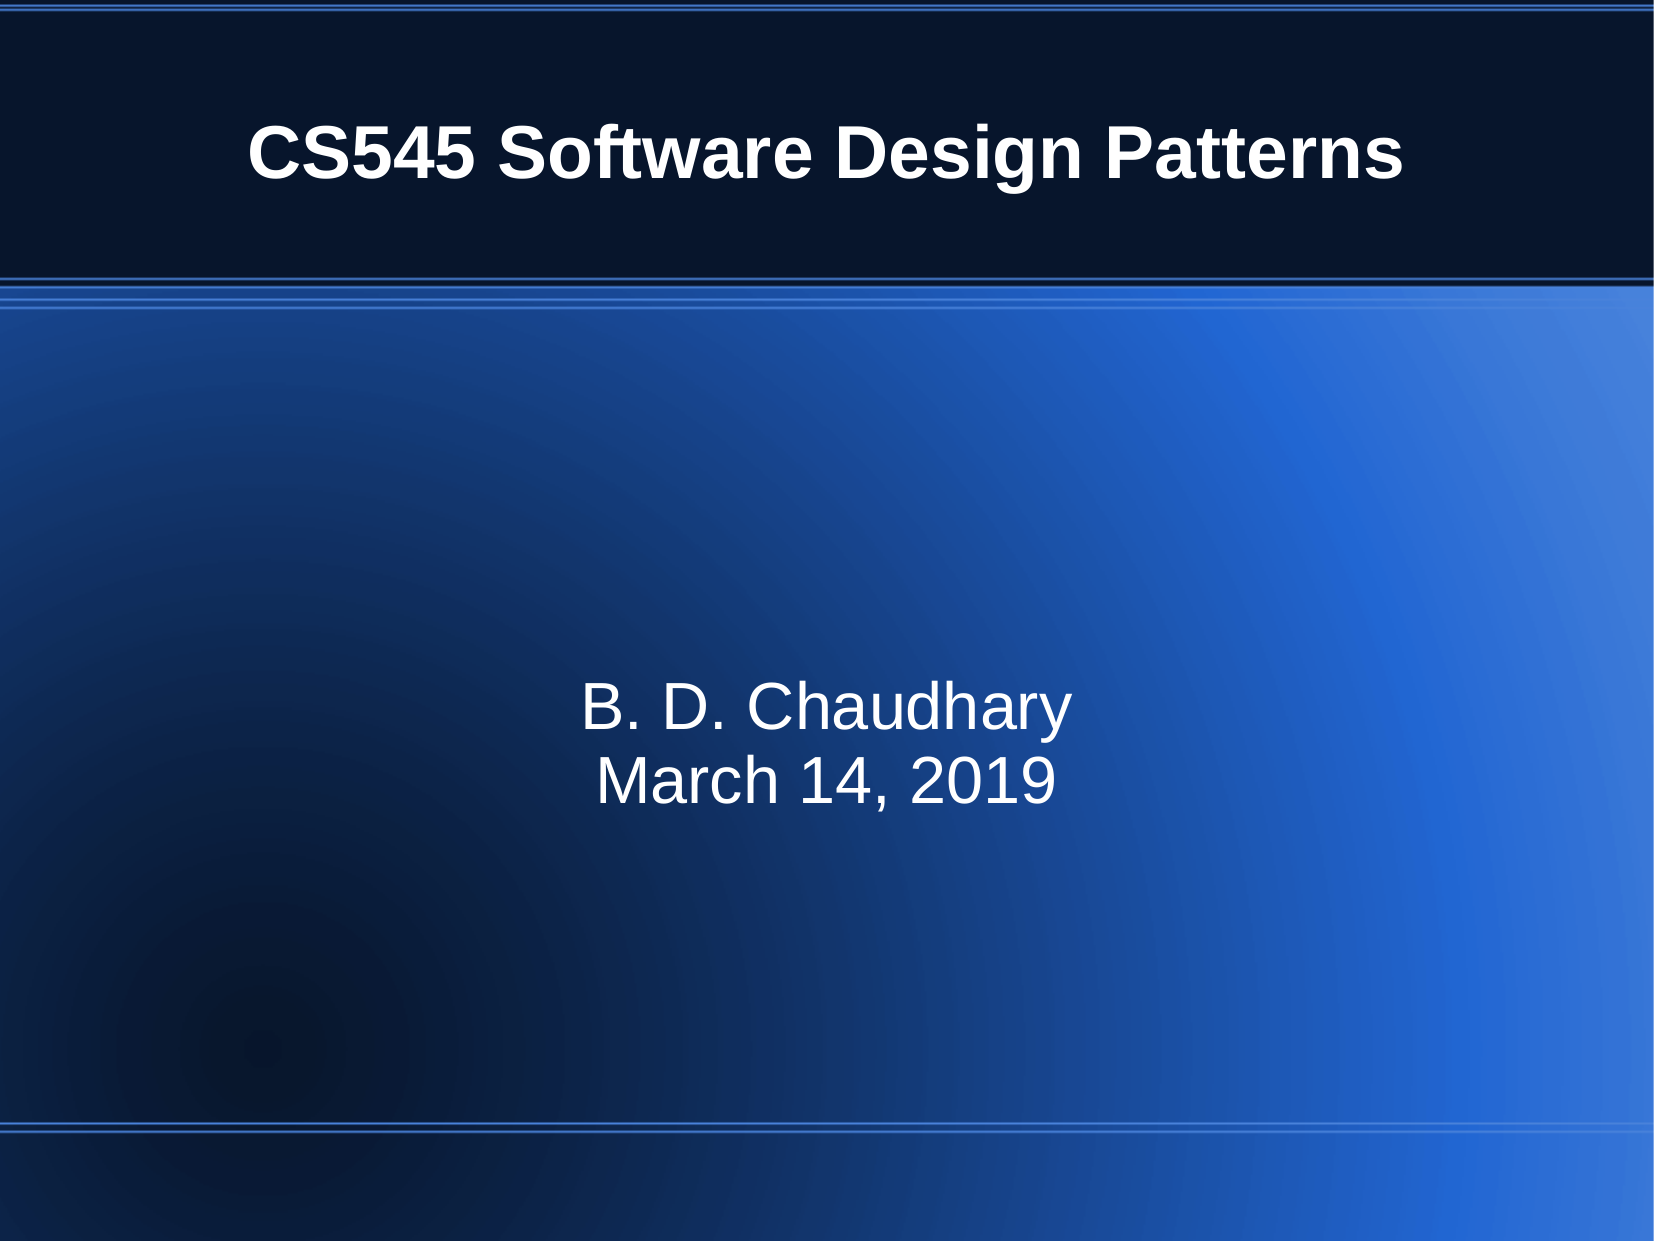

# CS545 Software Design Patterns
B. D. Chaudhary
March 14, 2019